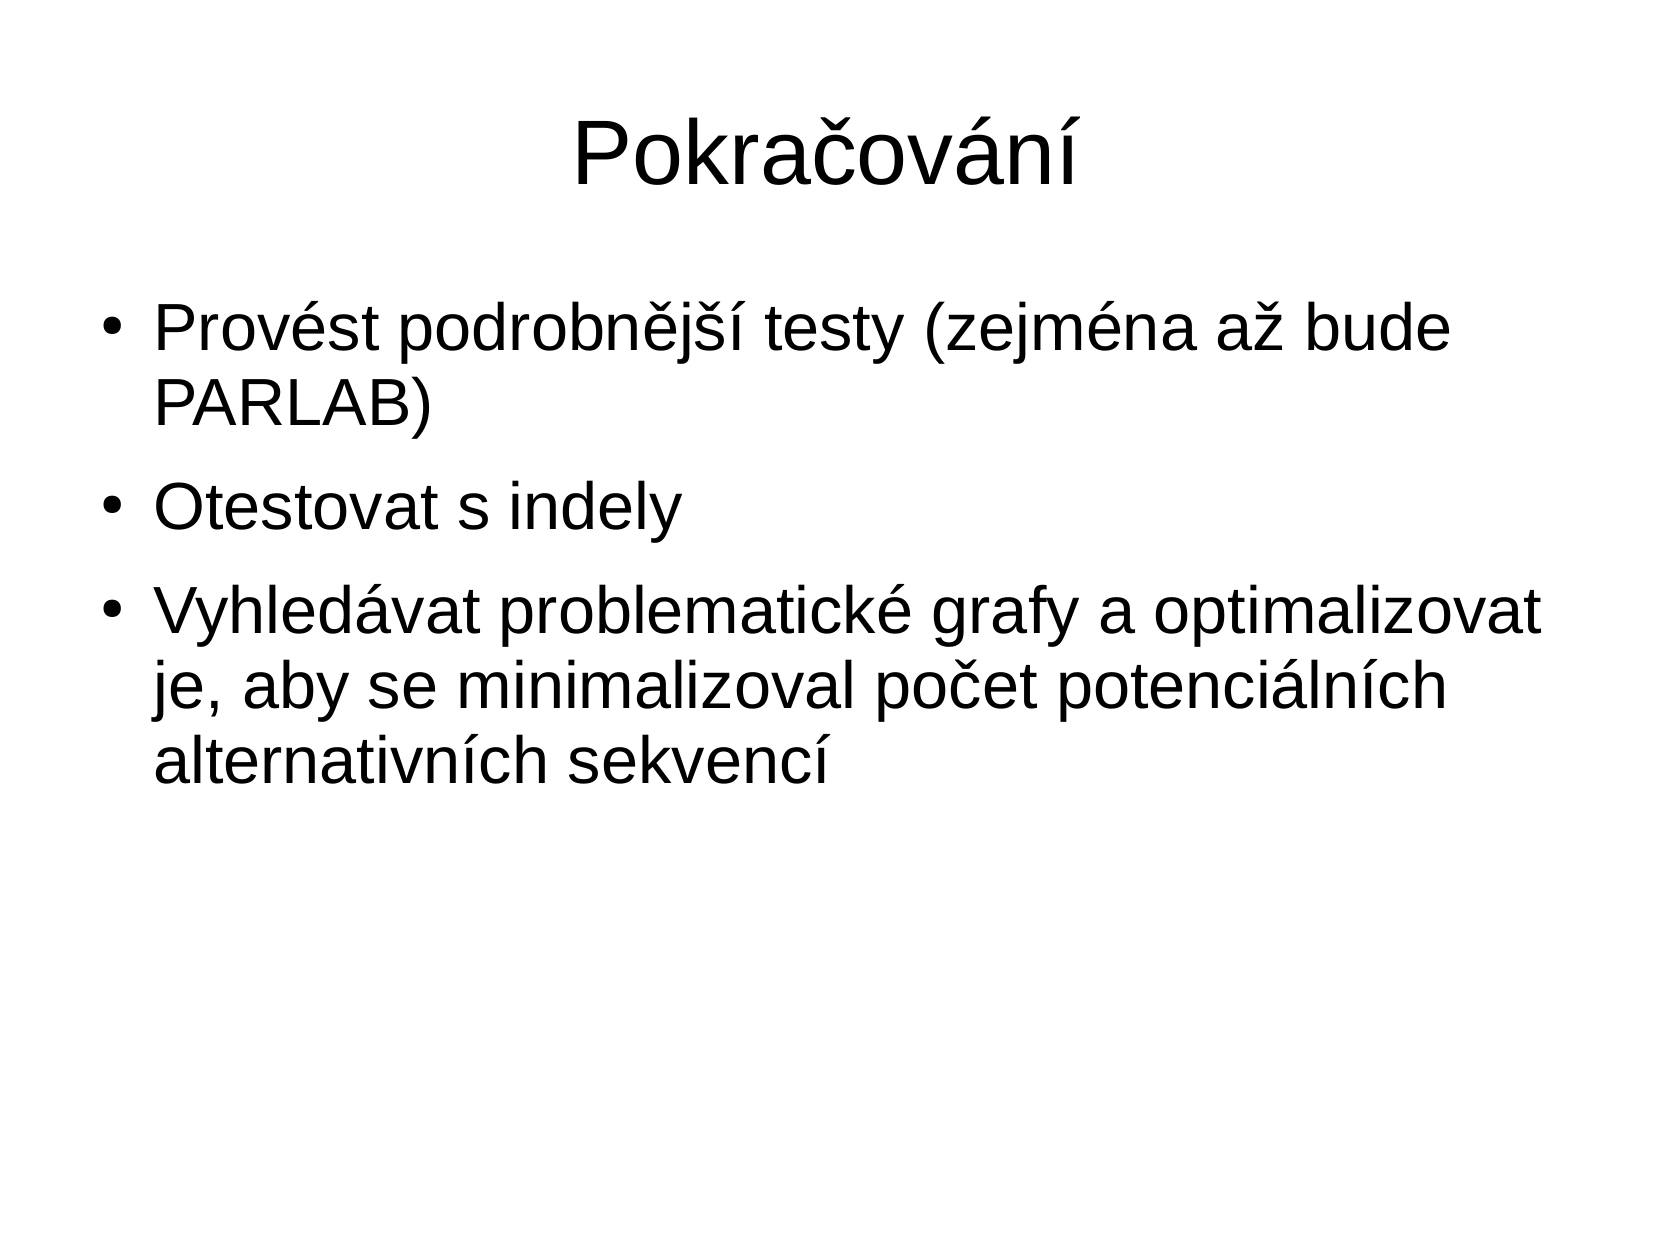

# Pokračování
Provést podrobnější testy (zejména až bude PARLAB)
Otestovat s indely
Vyhledávat problematické grafy a optimalizovat je, aby se minimalizoval počet potenciálních alternativních sekvencí